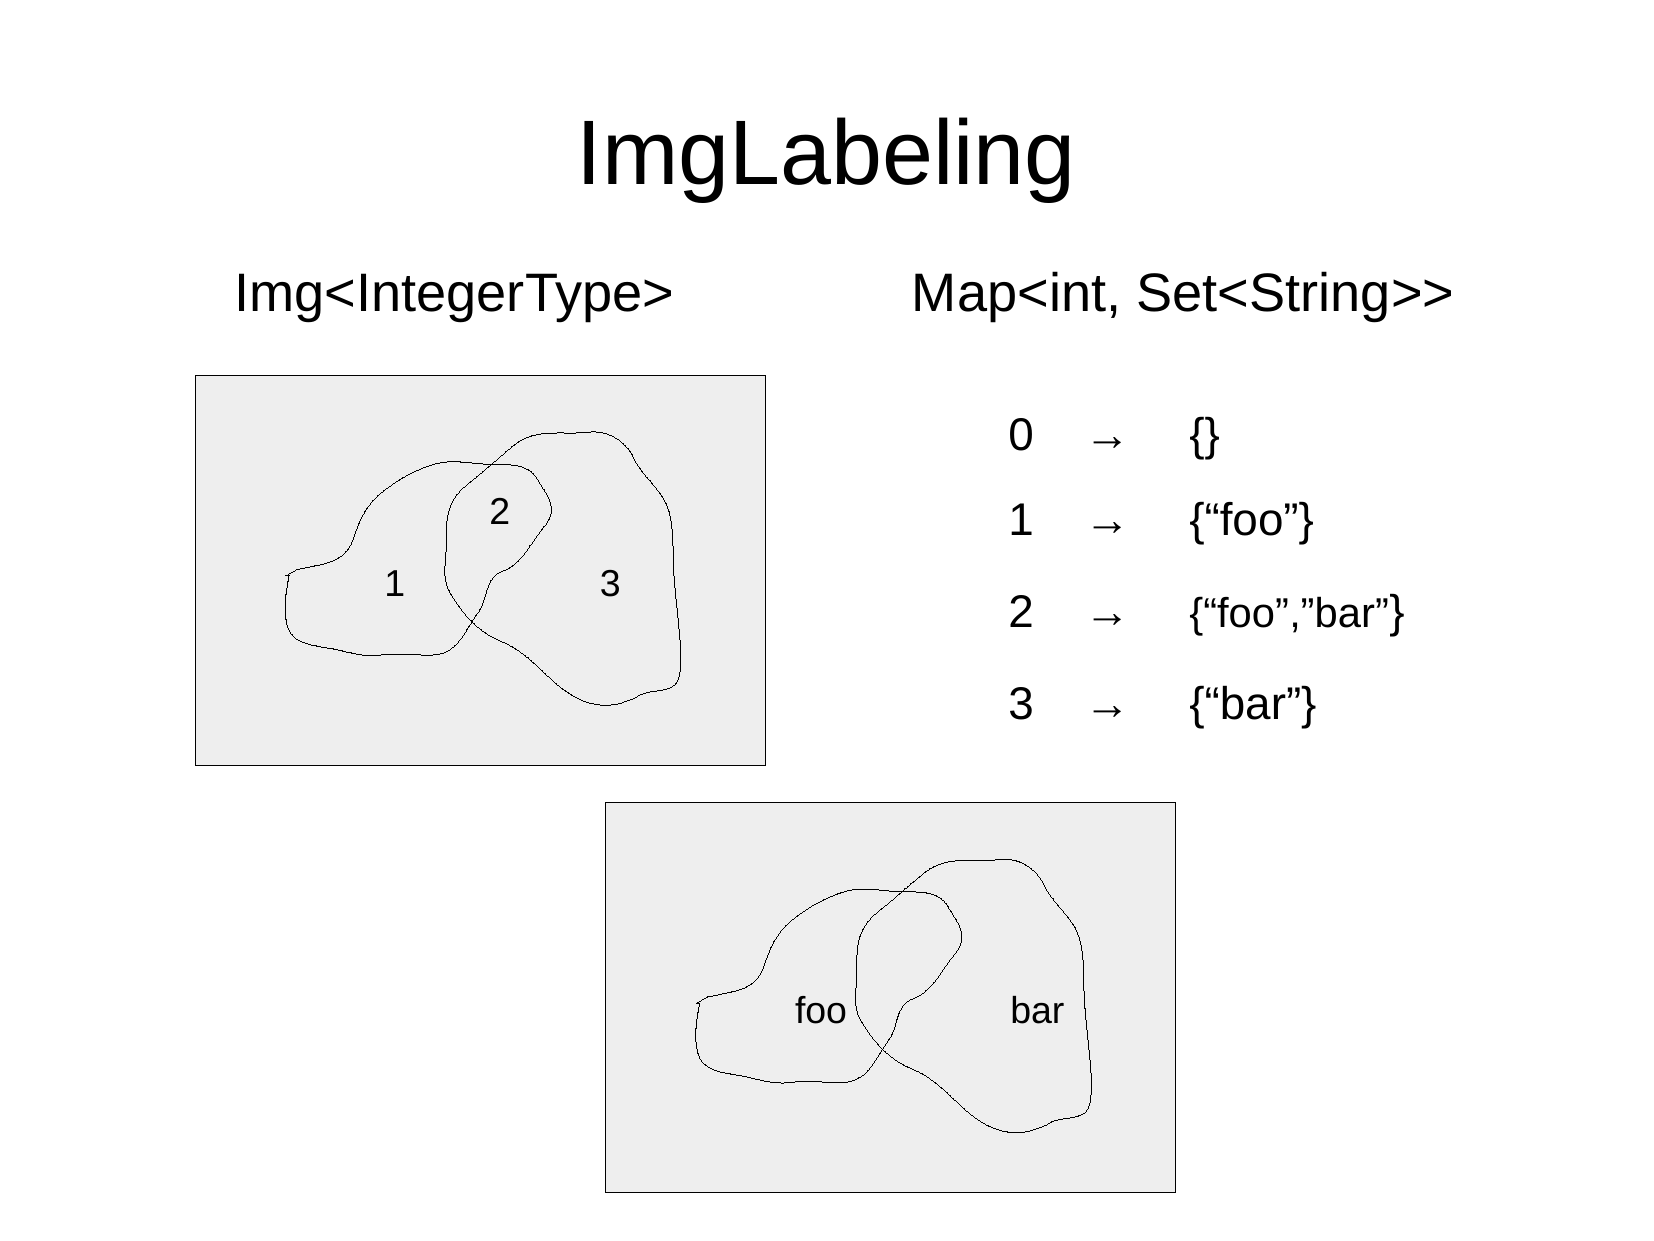

# ImgLabeling
Img<IntegerType>
Map<int, Set<String>>
2
1
3
| 0 | → | {} |
| --- | --- | --- |
| 1 | → | {“foo”} |
| 2 | → | {“foo”,”bar”} |
| 3 | → | {“bar”} |
foo
bar